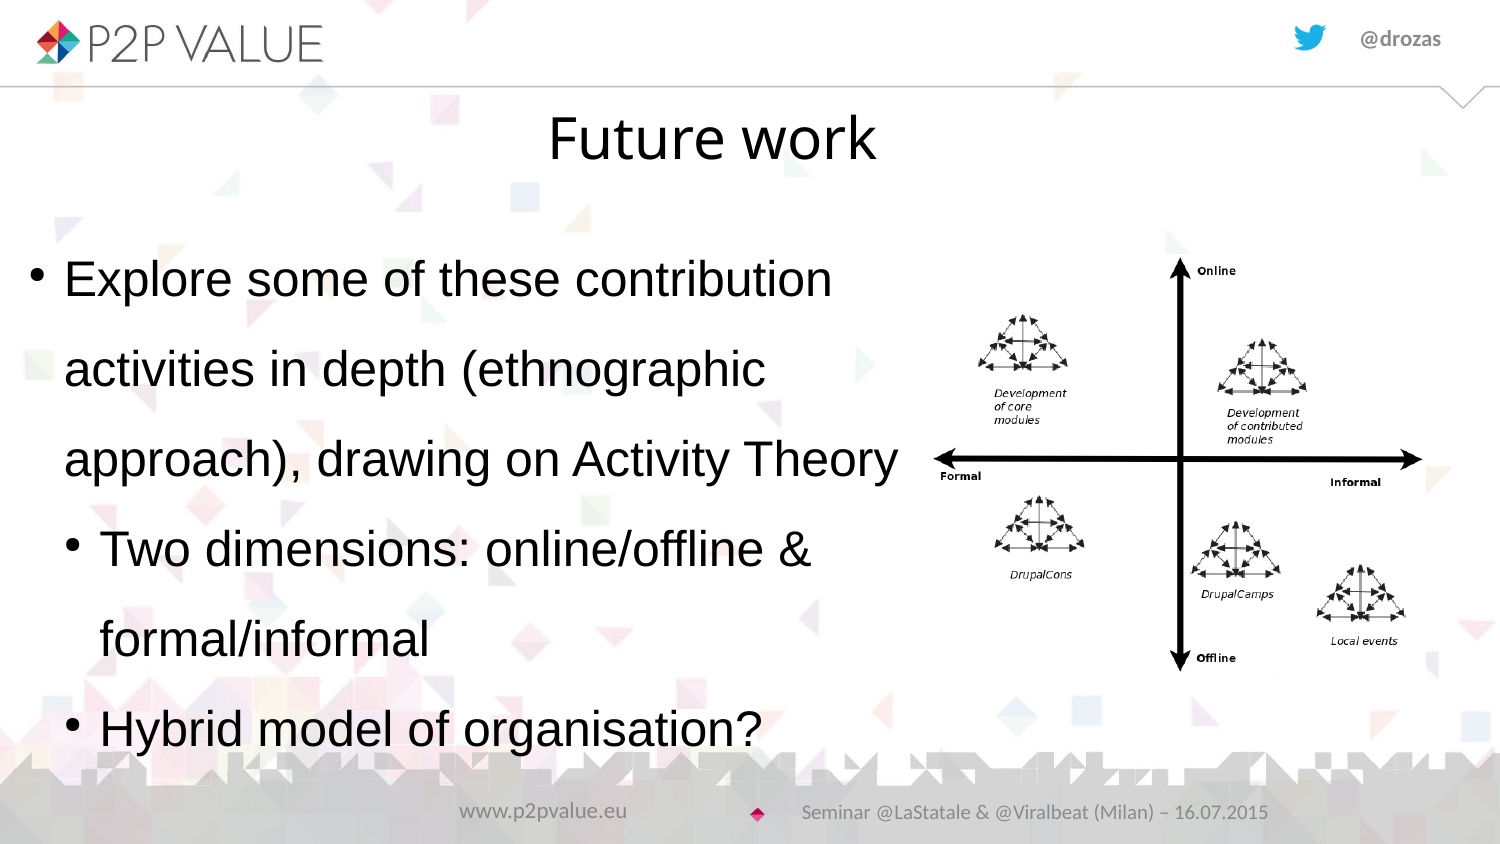

@drozas
# Future work
Explore some of these contribution activities in depth (ethnographic approach), drawing on Activity Theory
Two dimensions: online/offline & formal/informal
Hybrid model of organisation?
Seminar @LaStatale & @Viralbeat (Milan) – 16.07.2015
www.p2pvalue.eu